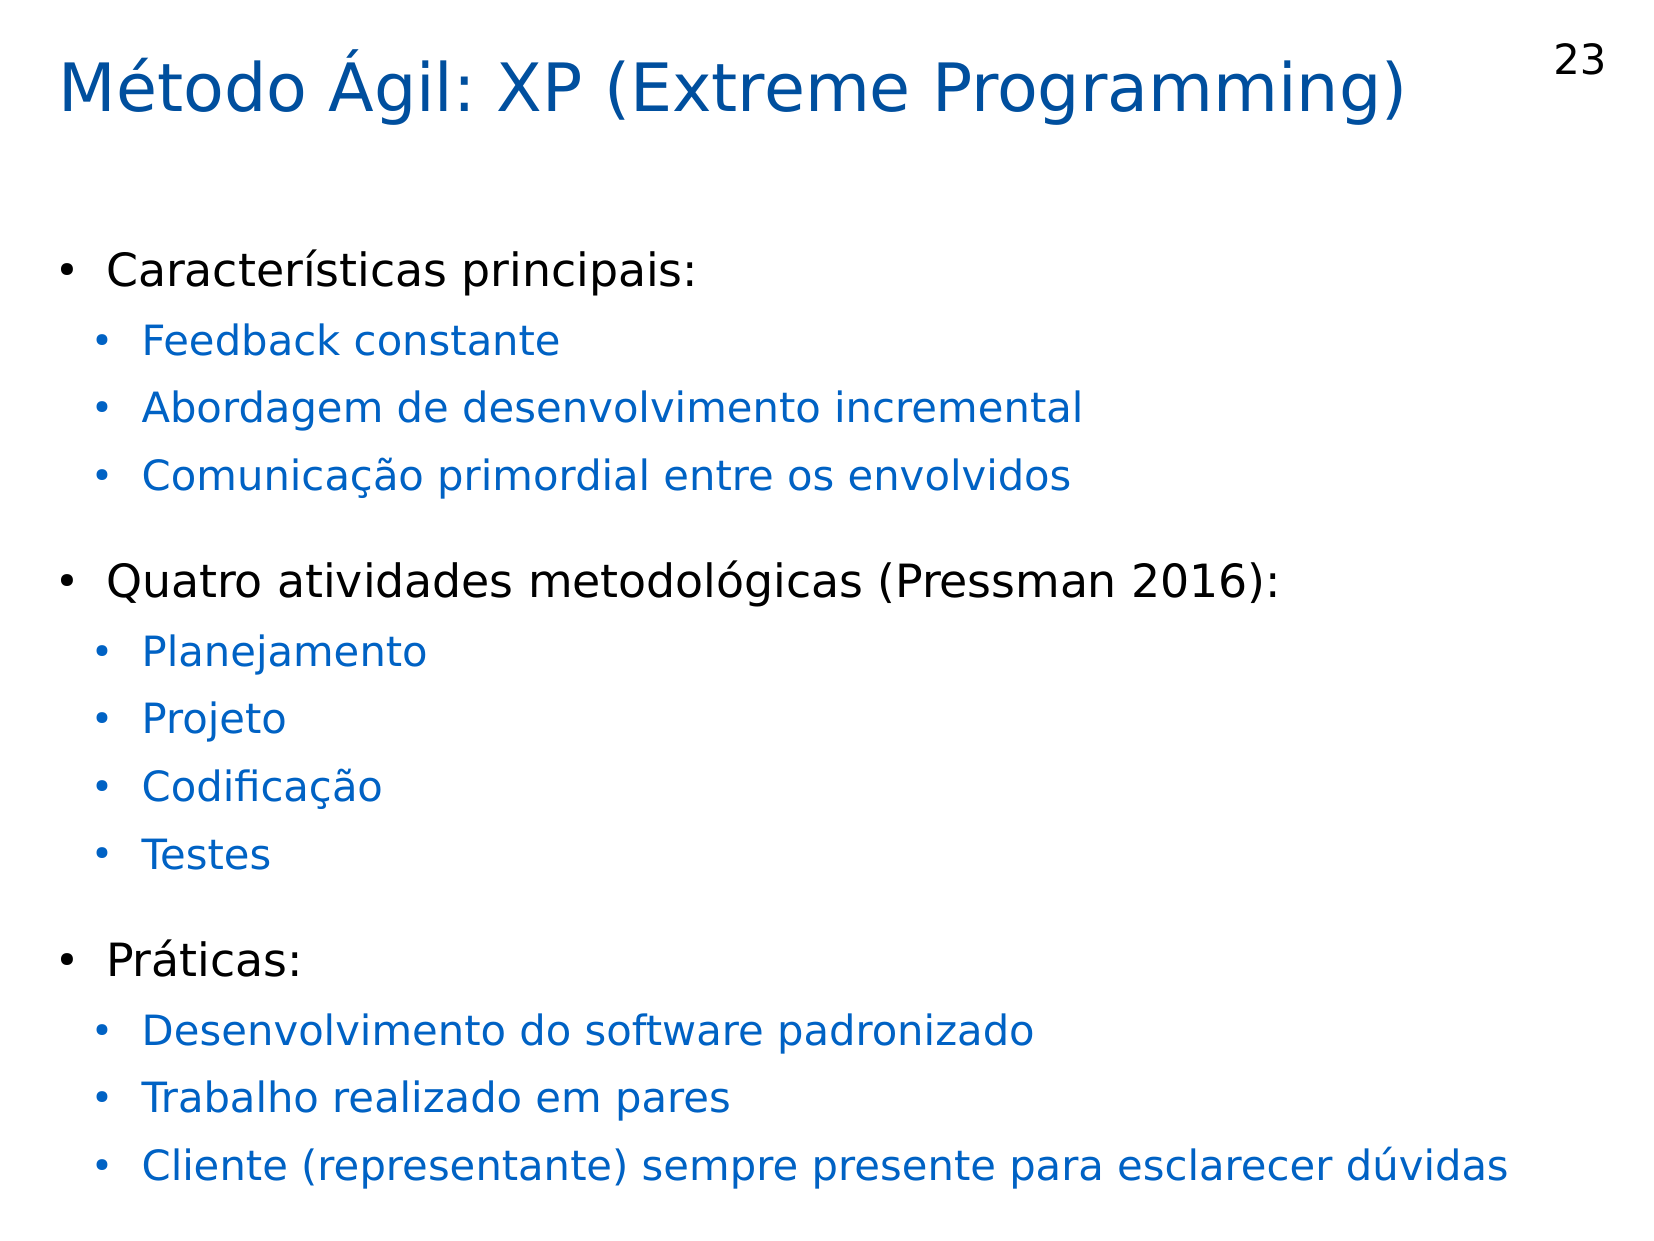

# Método Ágil: XP (Extreme Programming)
23
Características principais:
Feedback constante
Abordagem de desenvolvimento incremental
Comunicação primordial entre os envolvidos
Quatro atividades metodológicas (Pressman 2016):
Planejamento
Projeto
Codificação
Testes
Práticas:
Desenvolvimento do software padronizado
Trabalho realizado em pares
Cliente (representante) sempre presente para esclarecer dúvidas